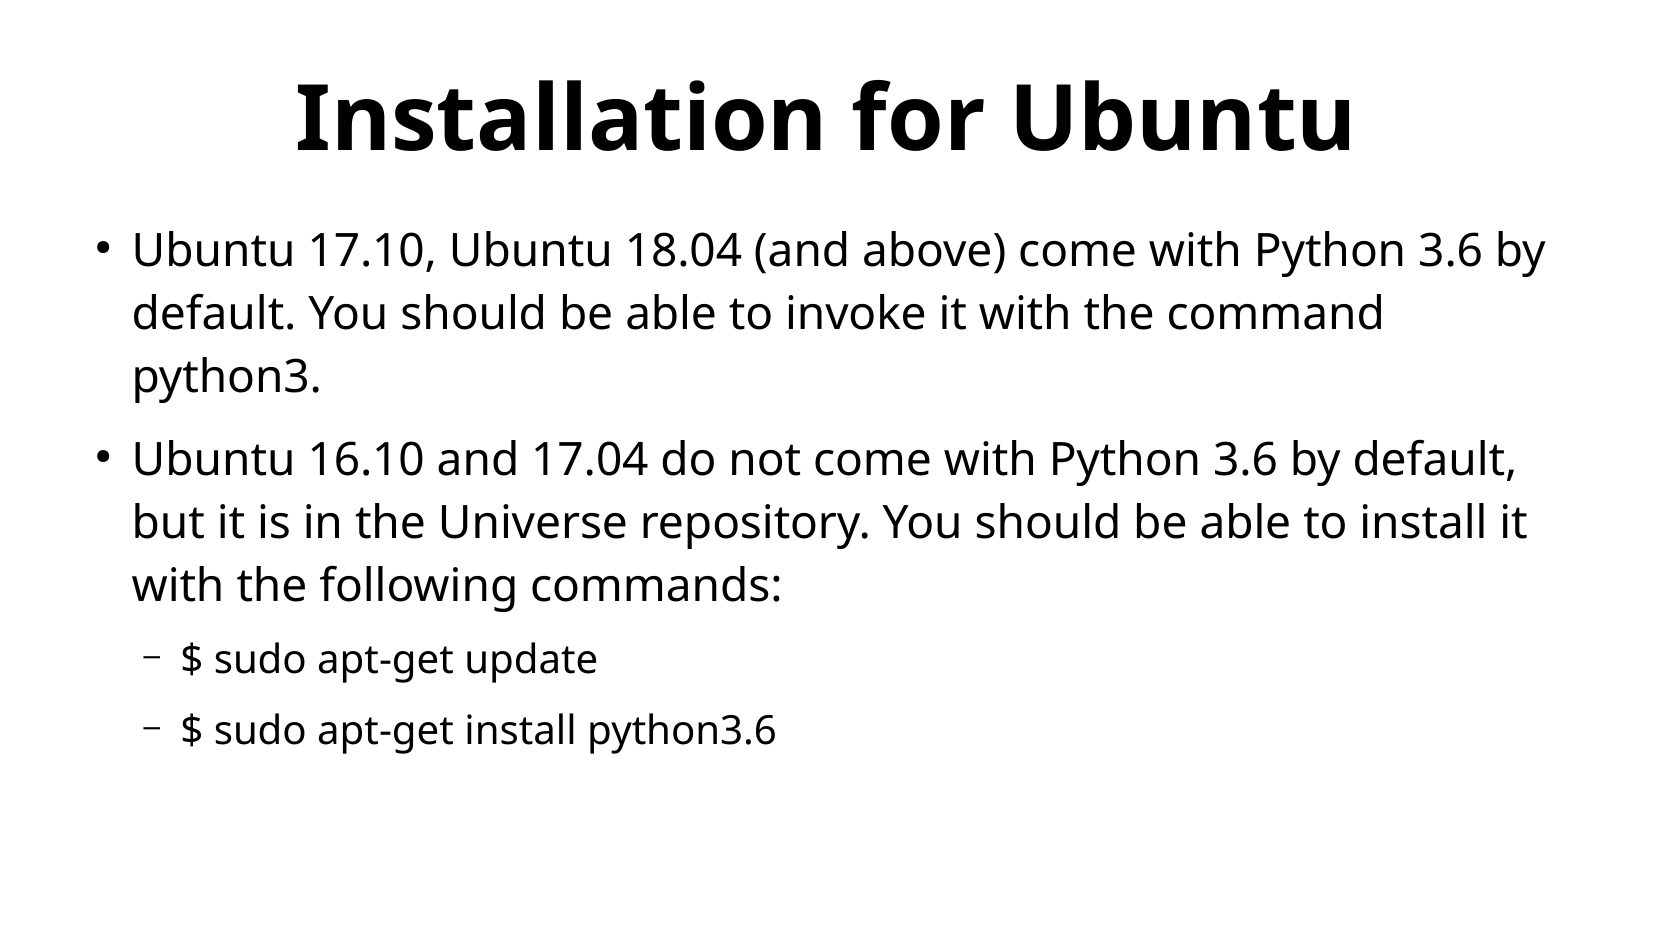

# Installation for Ubuntu
Ubuntu 17.10, Ubuntu 18.04 (and above) come with Python 3.6 by default. You should be able to invoke it with the command python3.
Ubuntu 16.10 and 17.04 do not come with Python 3.6 by default, but it is in the Universe repository. You should be able to install it with the following commands:
$ sudo apt-get update
$ sudo apt-get install python3.6